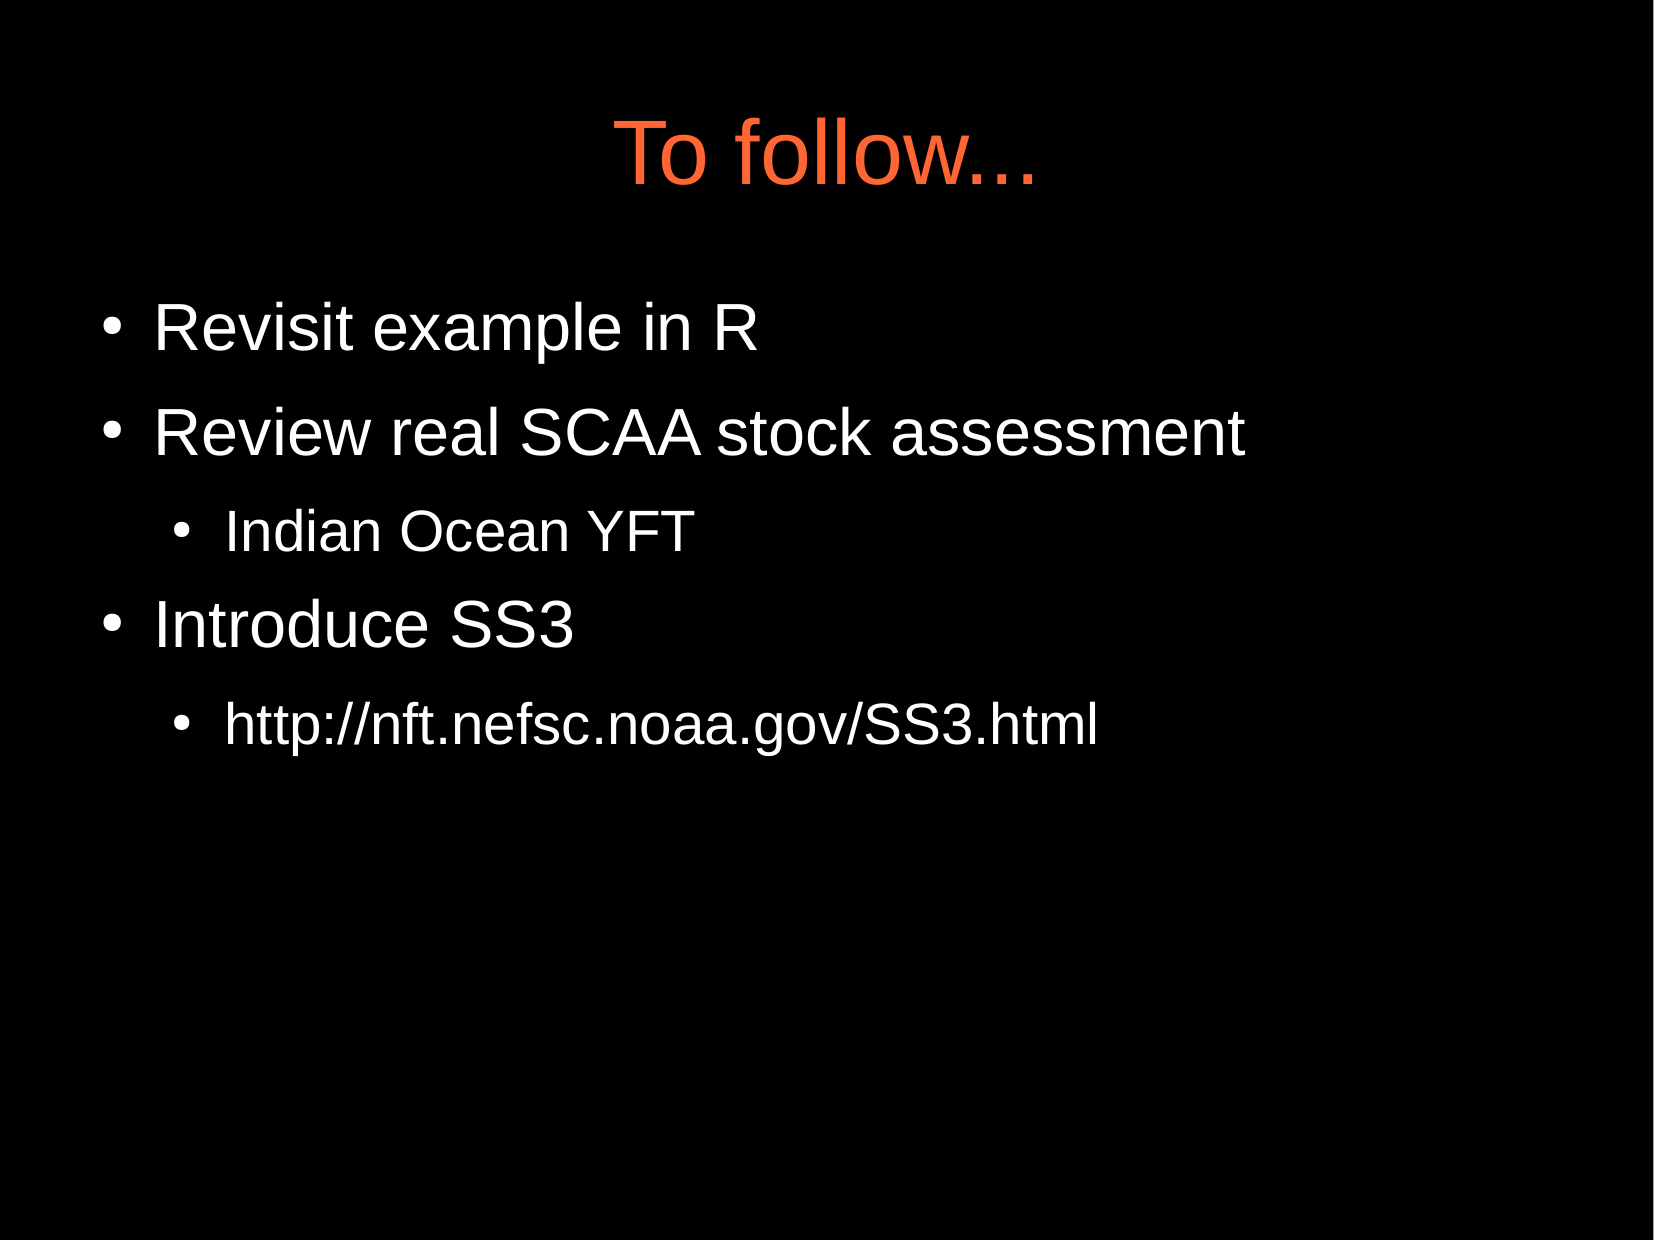

# To follow...
Revisit example in R
Review real SCAA stock assessment
Indian Ocean YFT
Introduce SS3
http://nft.nefsc.noaa.gov/SS3.html